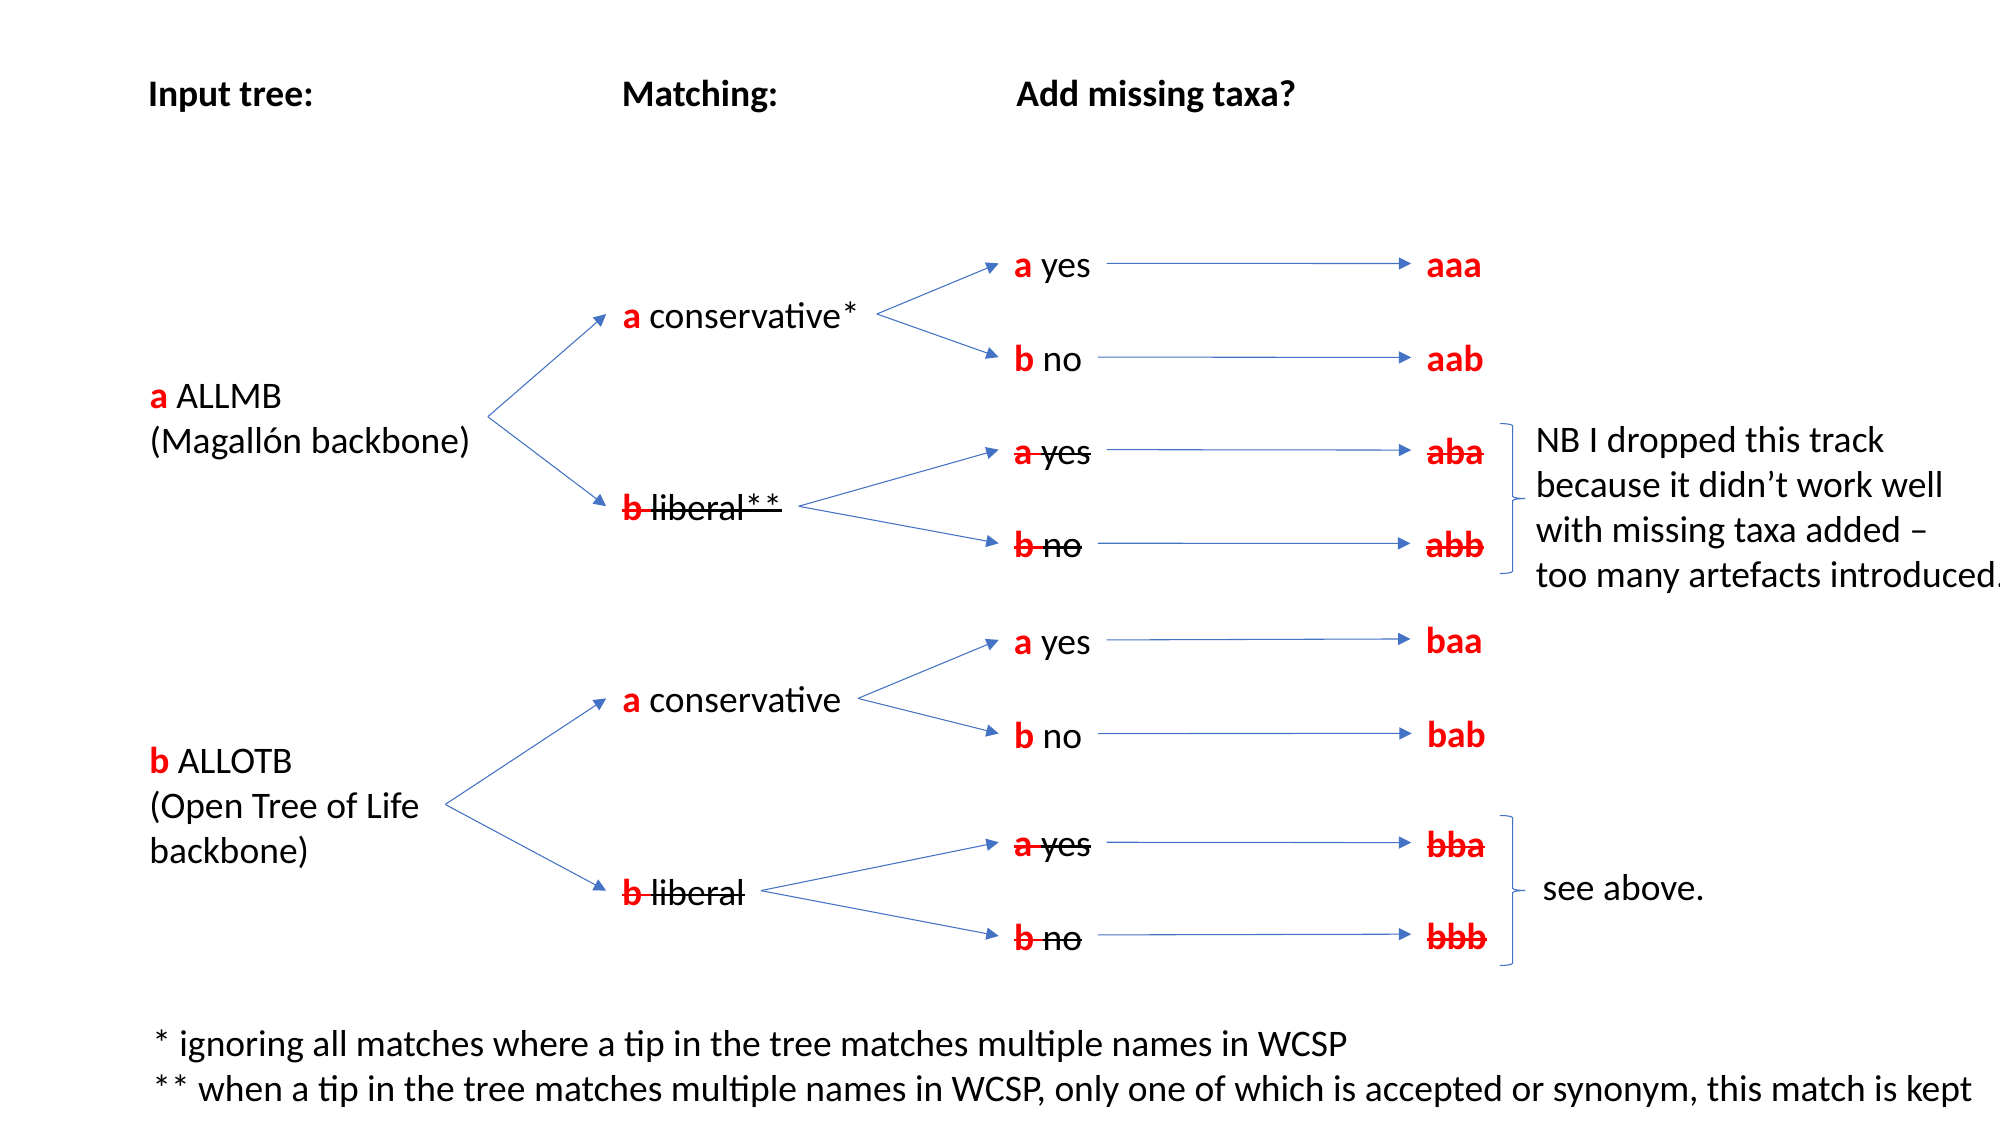

Input tree:
Matching:
Add missing taxa?
a yes
aaa
a conservative*
b no
aab
a ALLMB
(Magallón backbone)
NB I dropped this track
because it didn’t work well
with missing taxa added –
too many artefacts introduced.
a yes
aba
b liberal**
b no
abb
baa
a yes
a conservative
bab
b no
b ALLOTB
(Open Tree of Life
backbone)
a yes
bba
see above.
b liberal
bbb
b no
* ignoring all matches where a tip in the tree matches multiple names in WCSP
** when a tip in the tree matches multiple names in WCSP, only one of which is accepted or synonym, this match is kept